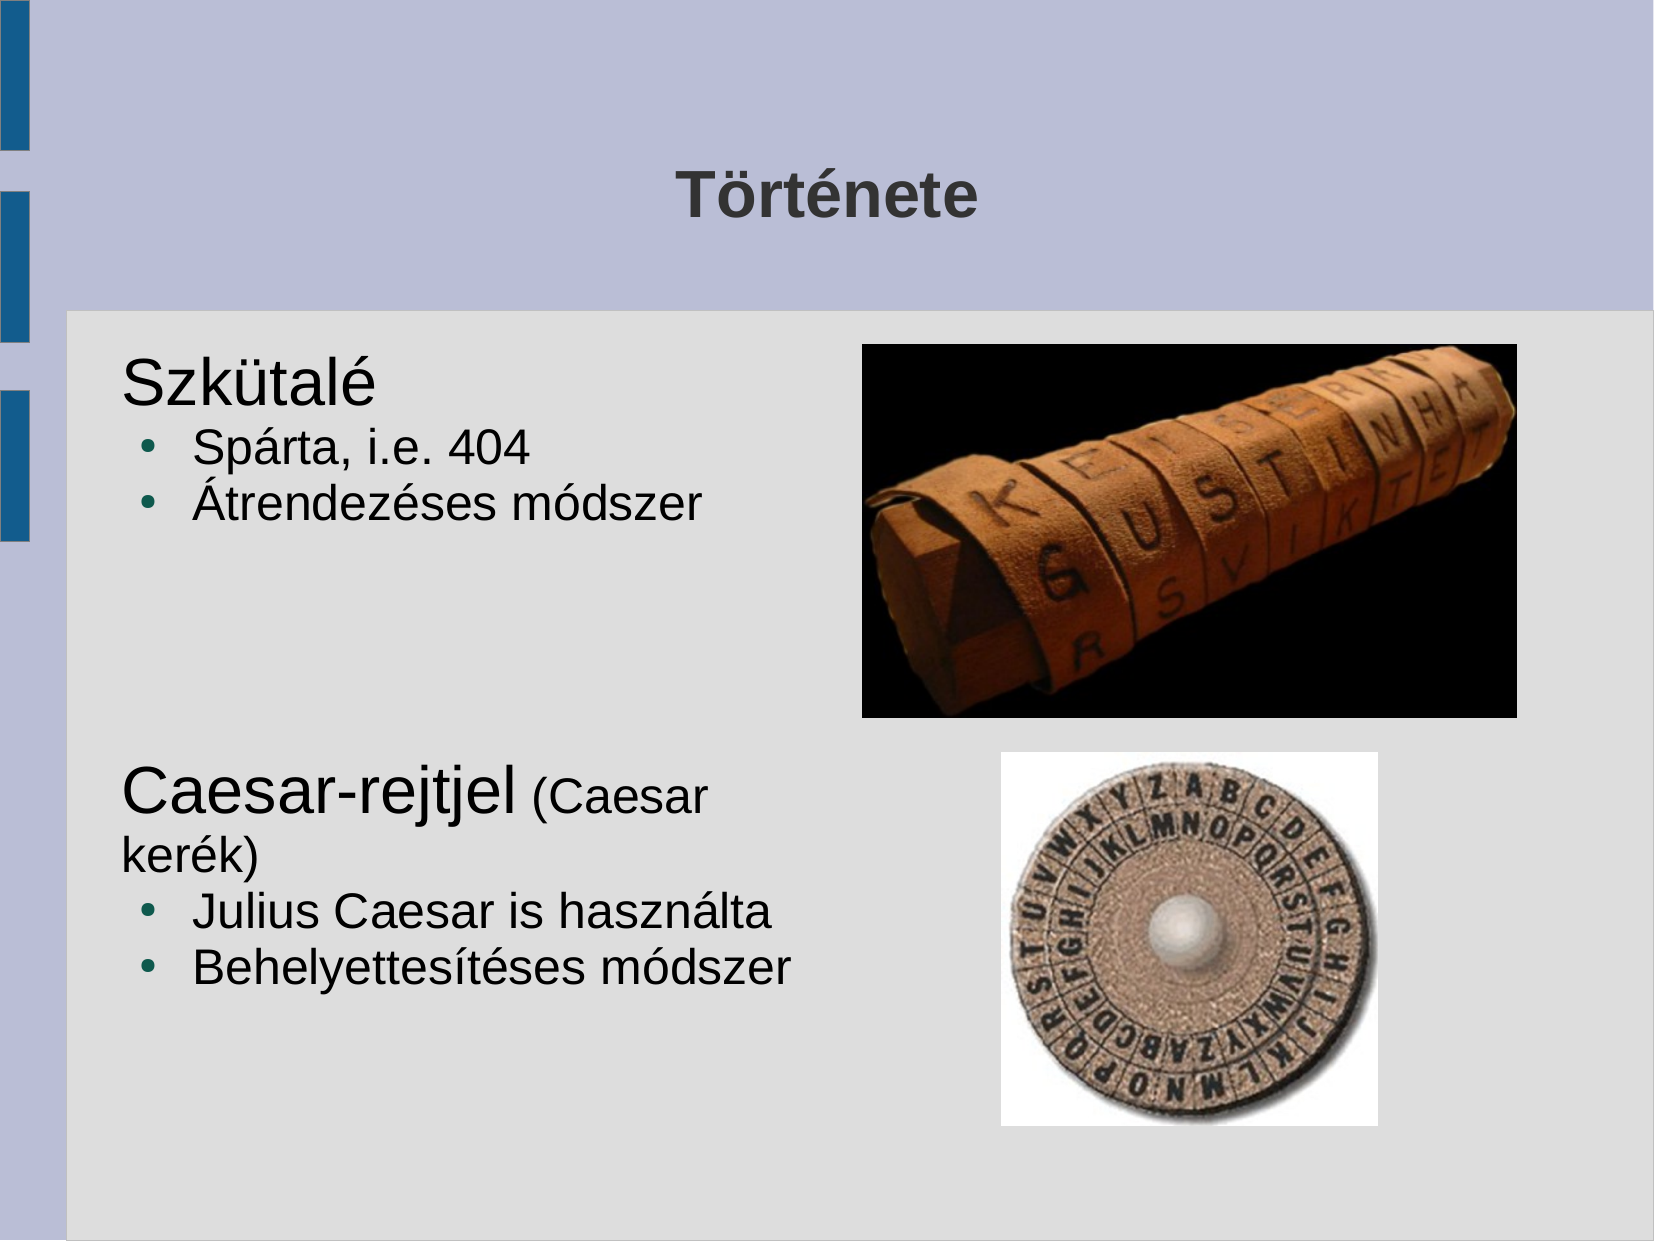

# Története
Szkütalé
Spárta, i.e. 404
Átrendezéses módszer
Caesar-rejtjel (Caesar kerék)
Julius Caesar is használta
Behelyettesítéses módszer